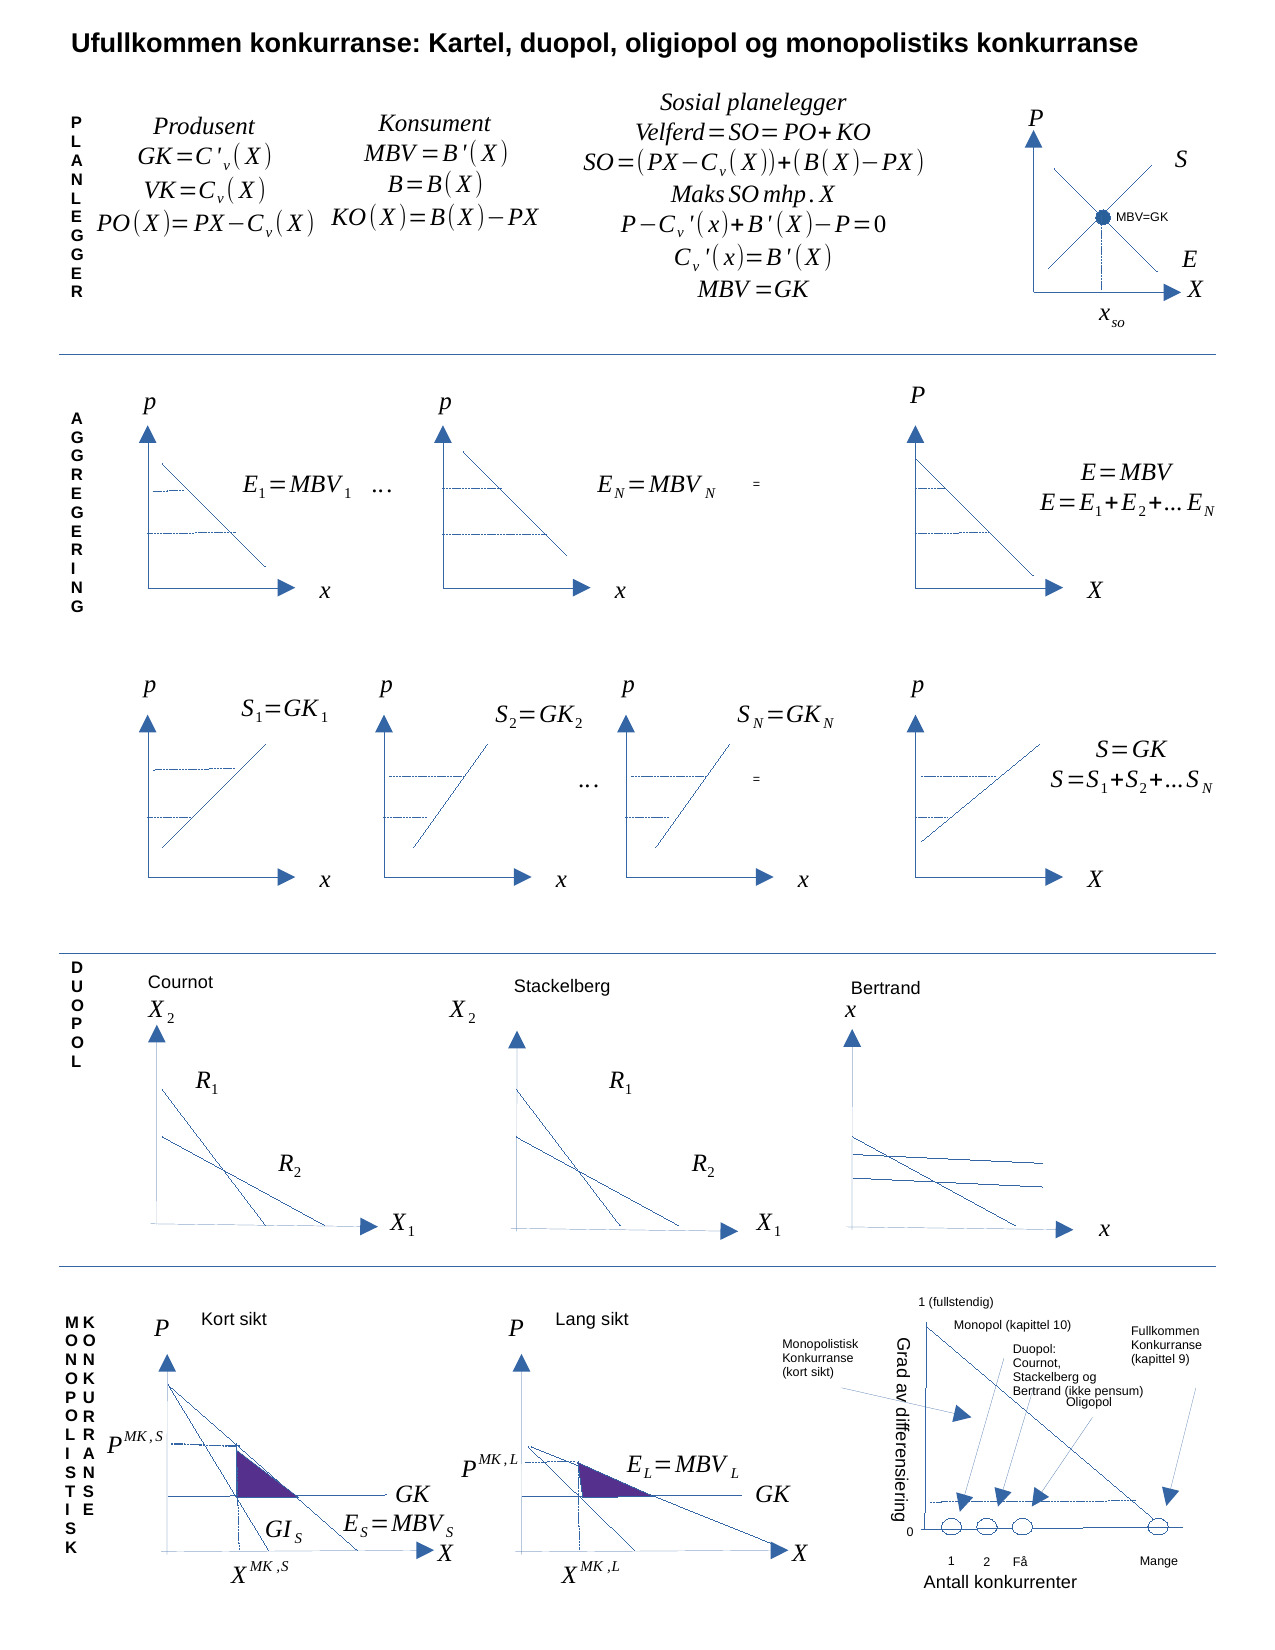

Ufullkommen konkurranse: Kartel, duopol, oligiopol og monopolistiks konkurranse
P
L
A
N
L
E
G
G
E
R
MBV=GK
A
G
G
R
E
G
E
R
I
N
G
=
=
D
U
O
P
O
L
Cournot
Stackelberg
Bertrand
1 (fullstendig)
Kort sikt
Lang sikt
M
O
N
O
P
O
L
I
S
T
I
S
K
K
O
N
K
U
R
R
A
N
S
E
Monopol (kapittel 10)
Fullkommen
Konkurranse
(kapittel 9)
Monopolistisk
Konkurranse
(kort sikt)
Duopol:
Cournot,
Stackelberg og
Bertrand (ikke pensum)
Oligopol
Grad av differensiering
0
1
Mange
2
Få
Antall konkurrenter